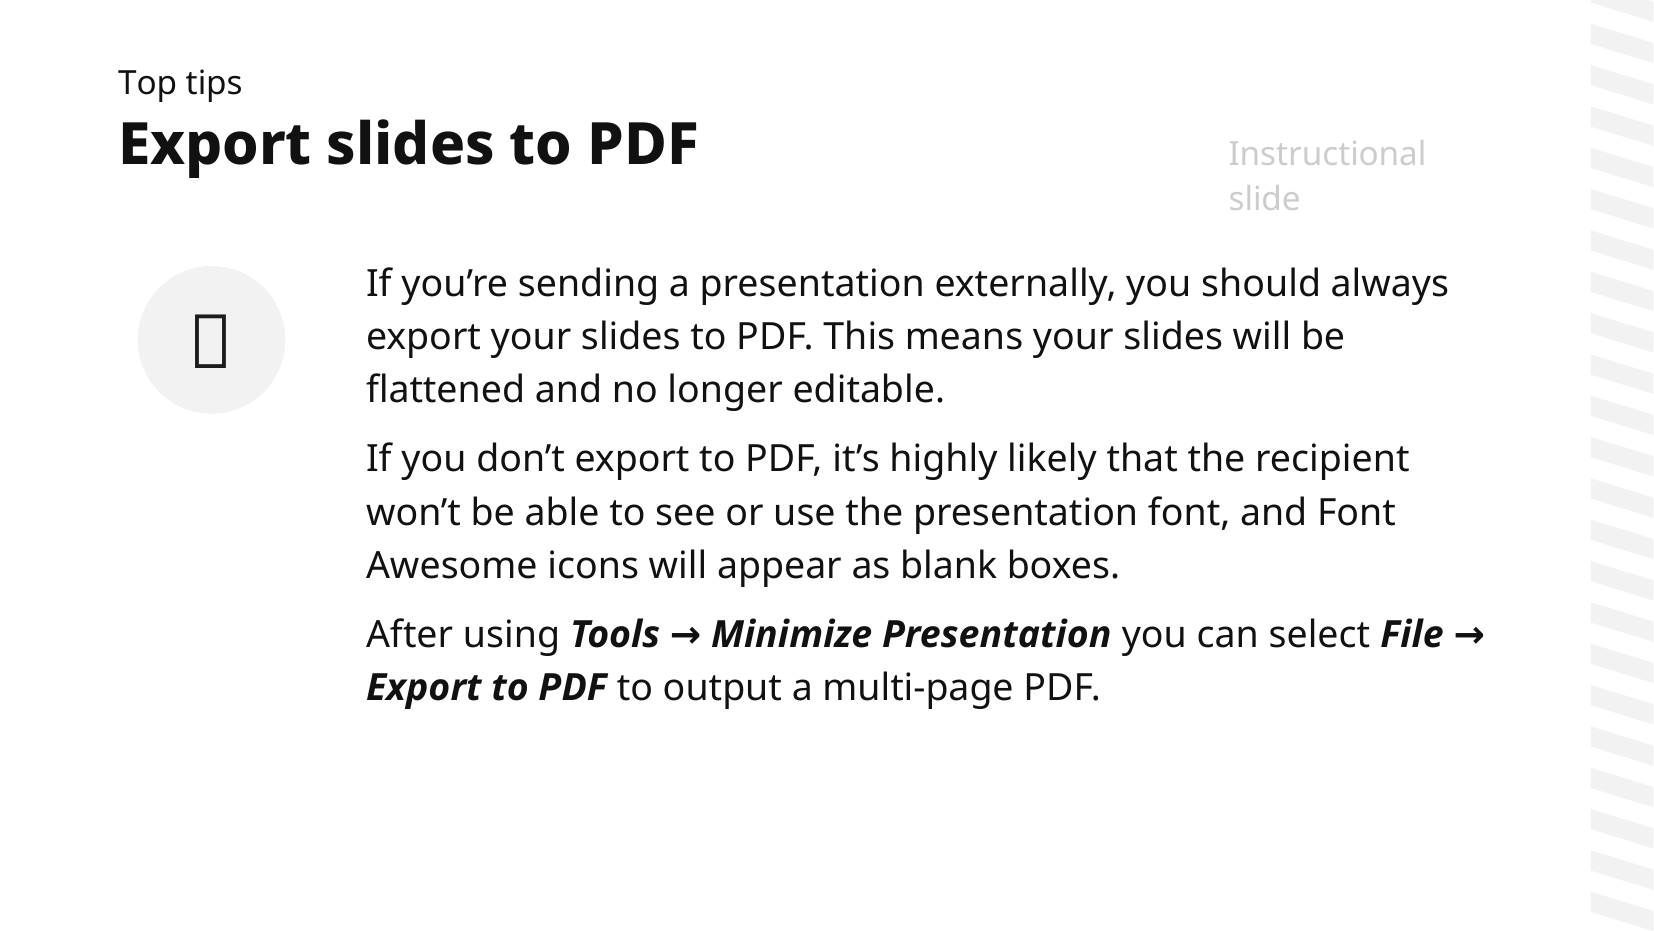

# Export slides to PDF
If you’re sending a presentation externally, you should always export your slides to PDF. This means your slides will be flattened and no longer editable.
If you don’t export to PDF, it’s highly likely that the recipient won’t be able to see or use the presentation font, and Font Awesome icons will appear as blank boxes.
After using Tools → Minimize Presentation you can select File → Export to PDF to output a multi-page PDF.
